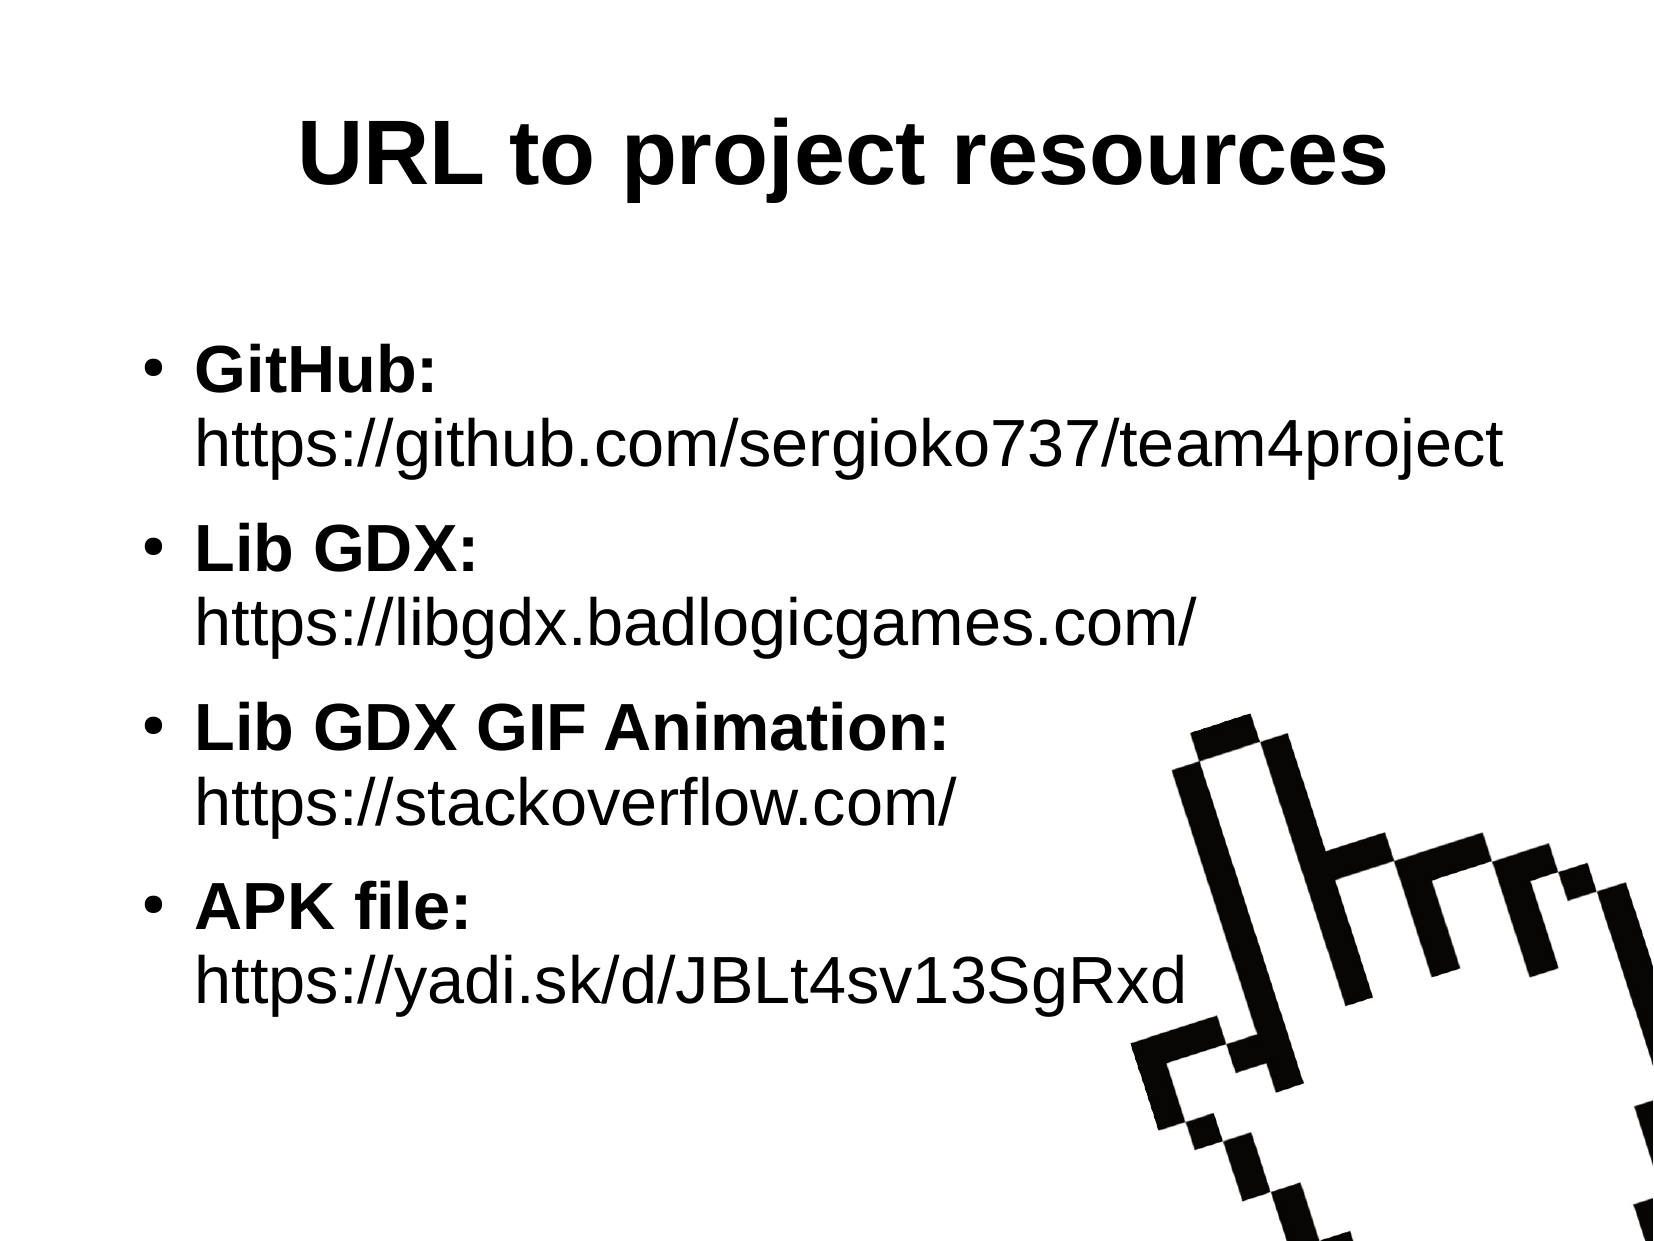

# URL to project resources
GitHub:
https://github.com/sergioko737/team4project
Lib GDX:
https://libgdx.badlogicgames.com/
Lib GDX GIF Animation:
https://stackoverflow.com/
APK file:
https://yadi.sk/d/JBLt4sv13SgRxd